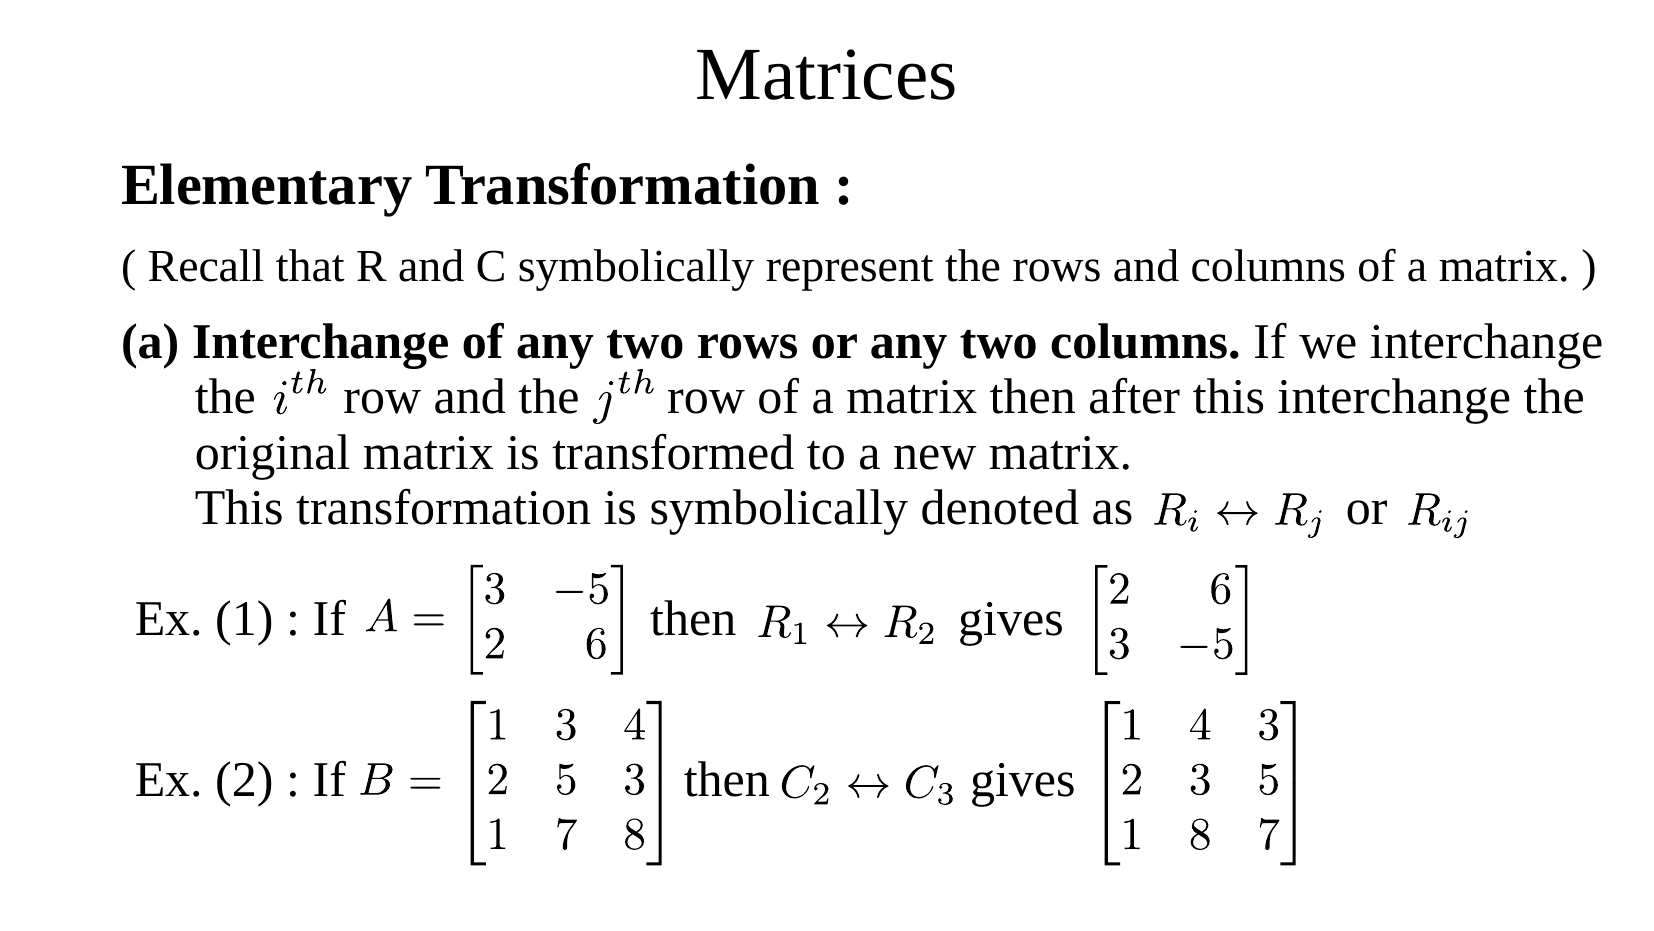

# Matrices
	Elementary Transformation :
	( Recall that R and C symbolically represent the rows and columns of a matrix. )
	(a) Interchange of any two rows or any two columns. If we interchange
		the row and the row of a matrix then after this interchange the
 		original matrix is transformed to a new matrix.
		This transformation is symbolically denoted as or
 Ex. (1) : If				 then 	 		 gives
 Ex. (2) : If then gives